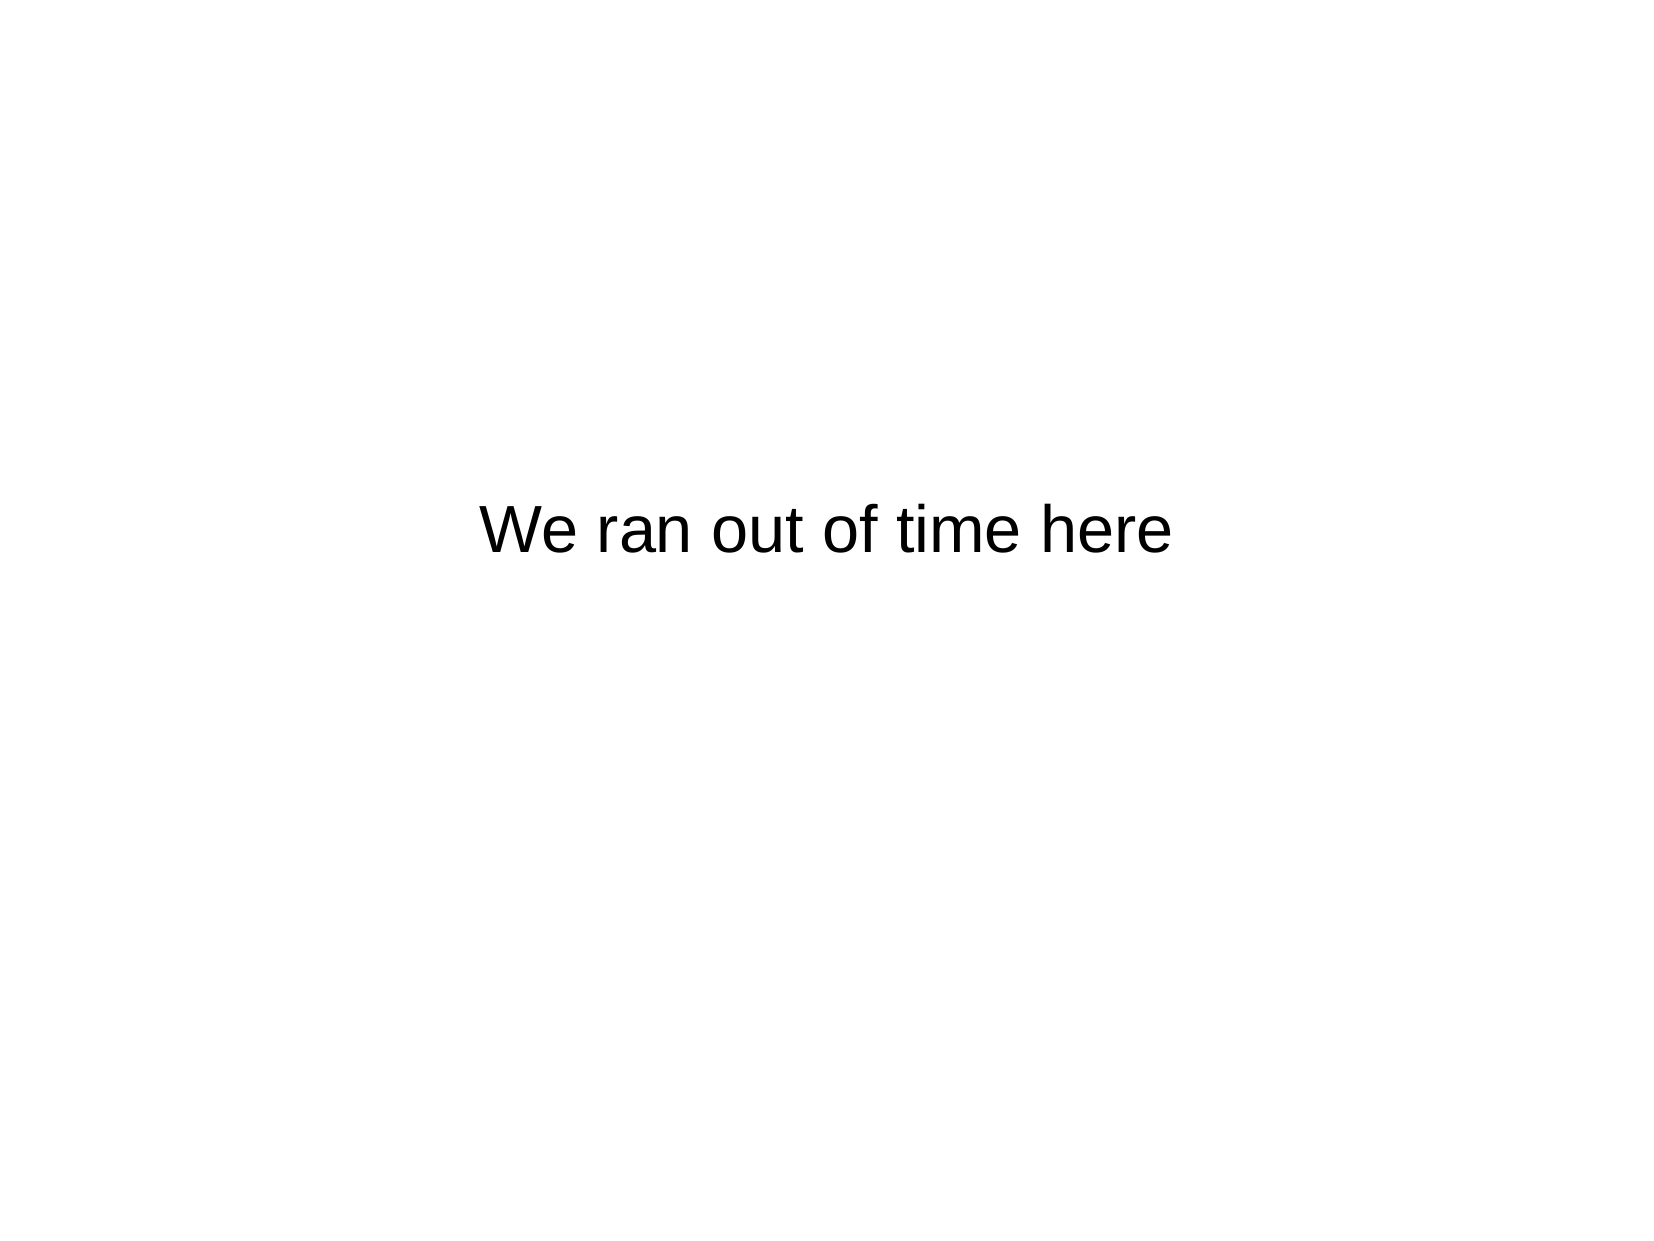

# We ran out of time here